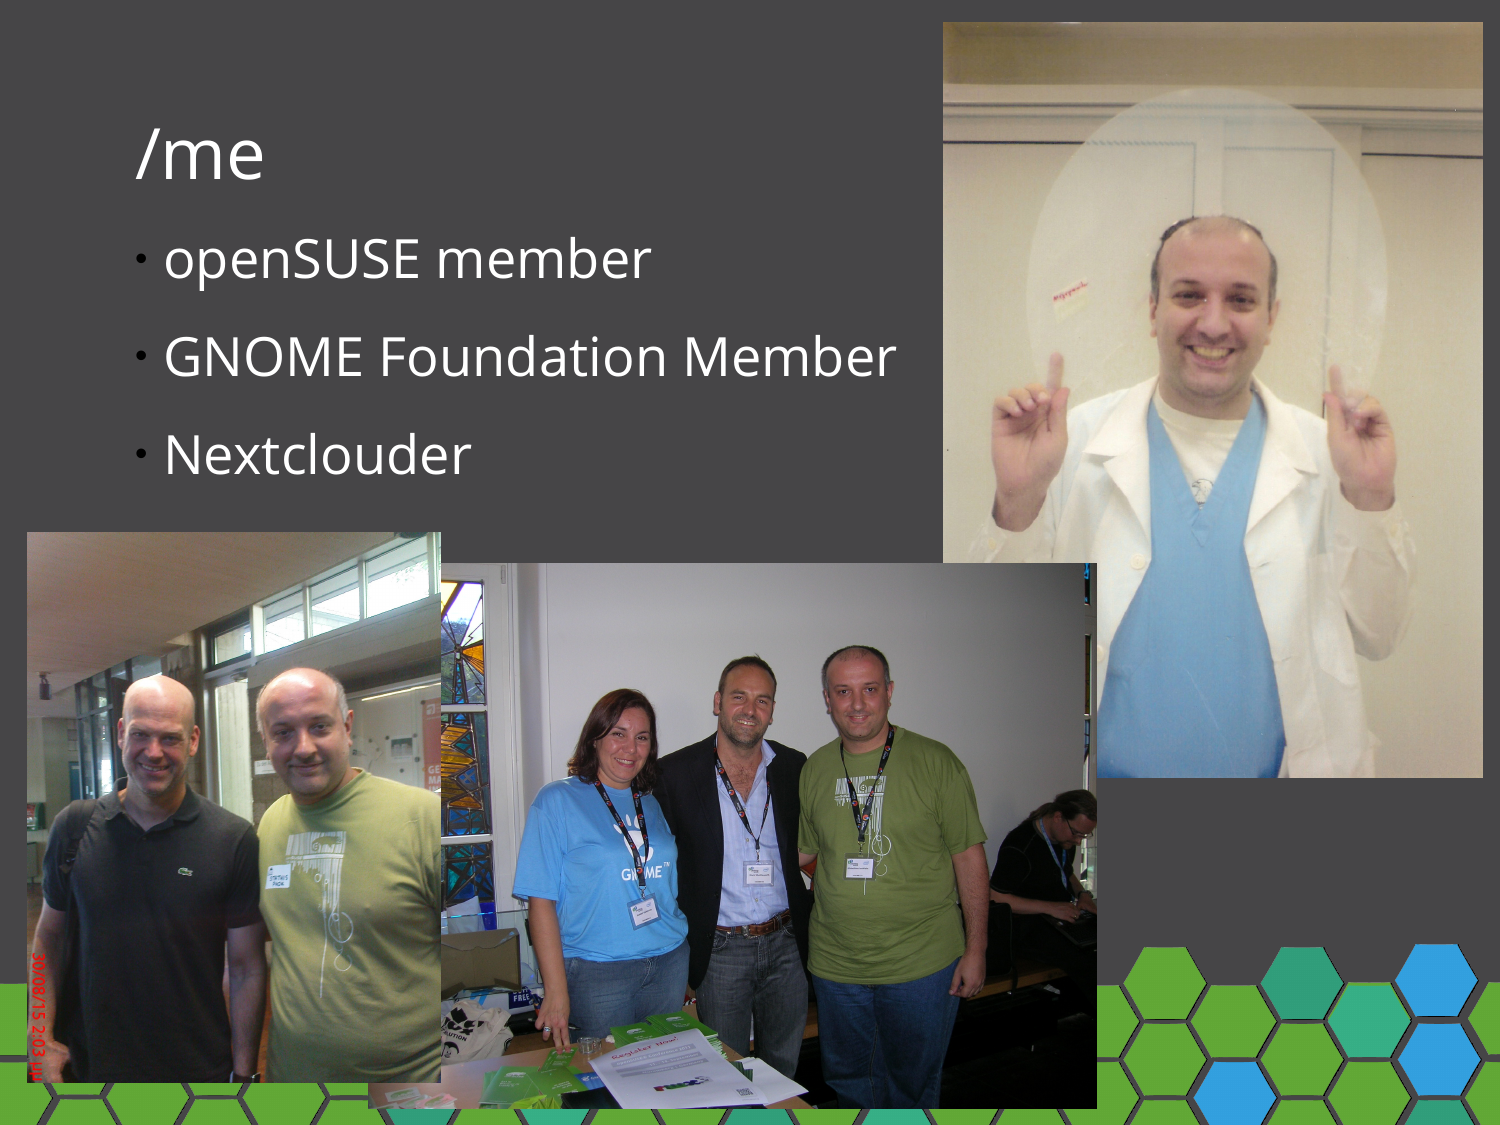

# /me
openSUSE member
GNOME Foundation Member
Nextclouder